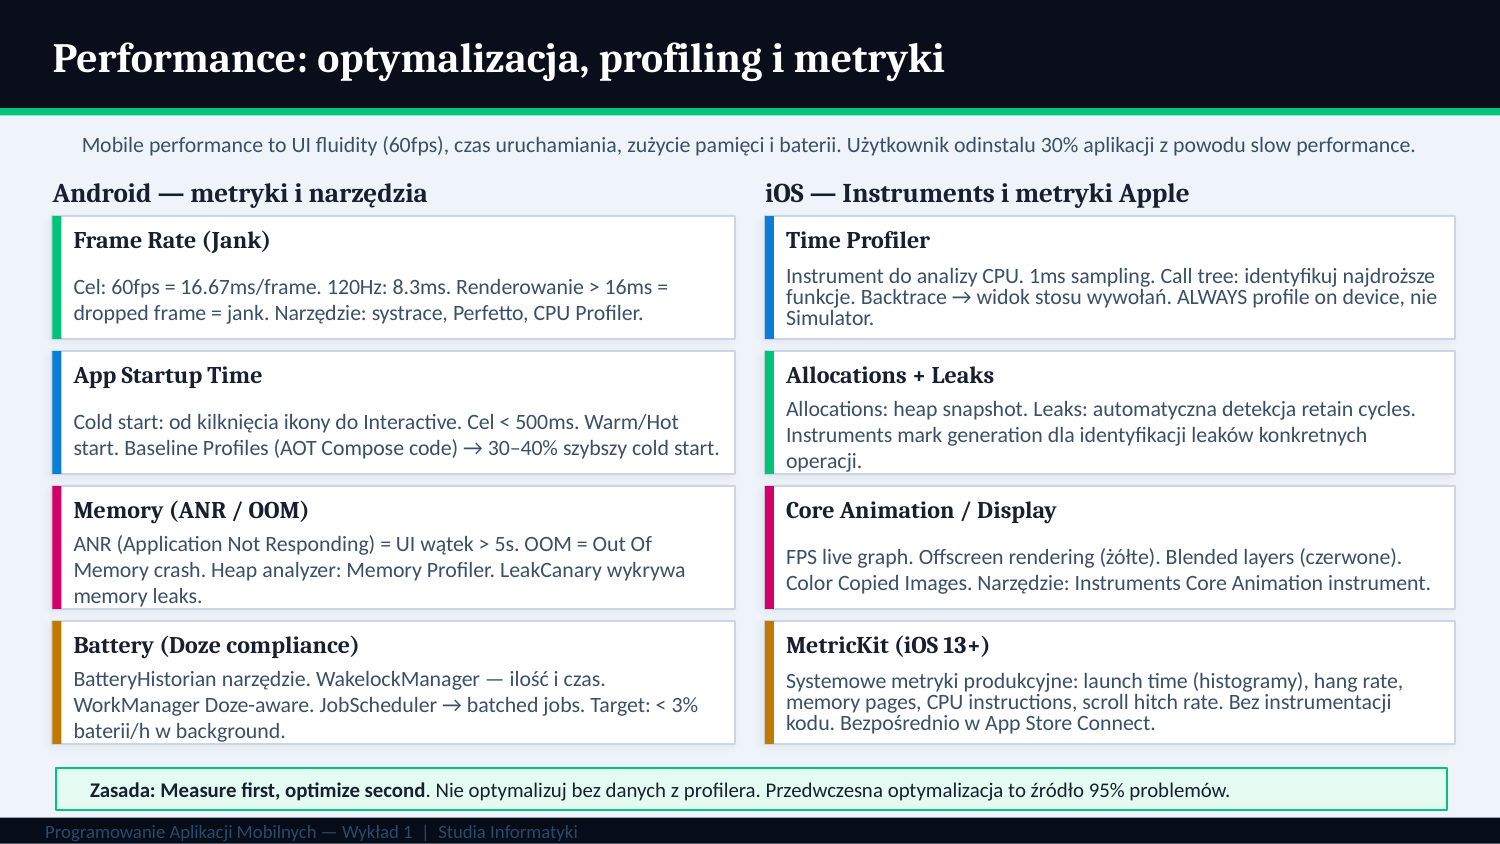

Performance: optymalizacja, profiling i metryki
Mobile performance to UI fluidity (60fps), czas uruchamiania, zużycie pamięci i baterii. Użytkownik odinstalu 30% aplikacji z powodu slow performance.
Android — metryki i narzędzia
iOS — Instruments i metryki Apple
Frame Rate (Jank)
Time Profiler
Cel: 60fps = 16.67ms/frame. 120Hz: 8.3ms. Renderowanie > 16ms = dropped frame = jank. Narzędzie: systrace, Perfetto, CPU Profiler.
Instrument do analizy CPU. 1ms sampling. Call tree: identyfikuj najdroższe funkcje. Backtrace → widok stosu wywołań. ALWAYS profile on device, nie Simulator.
App Startup Time
Allocations + Leaks
Cold start: od kilknięcia ikony do Interactive. Cel < 500ms. Warm/Hot start. Baseline Profiles (AOT Compose code) → 30–40% szybszy cold start.
Allocations: heap snapshot. Leaks: automatyczna detekcja retain cycles. Instruments mark generation dla identyfikacji leaków konkretnych operacji.
Memory (ANR / OOM)
Core Animation / Display
ANR (Application Not Responding) = UI wątek > 5s. OOM = Out Of Memory crash. Heap analyzer: Memory Profiler. LeakCanary wykrywa memory leaks.
FPS live graph. Offscreen rendering (żółte). Blended layers (czerwone). Color Copied Images. Narzędzie: Instruments Core Animation instrument.
Battery (Doze compliance)
MetricKit (iOS 13+)
BatteryHistorian narzędzie. WakelockManager — ilość i czas. WorkManager Doze-aware. JobScheduler → batched jobs. Target: < 3% baterii/h w background.
Systemowe metryki produkcyjne: launch time (histogramy), hang rate, memory pages, CPU instructions, scroll hitch rate. Bez instrumentacji kodu. Bezpośrednio w App Store Connect.
Zasada: Measure first, optimize second. Nie optymalizuj bez danych z profilera. Przedwczesna optymalizacja to źródło 95% problemów.
Programowanie Aplikacji Mobilnych — Wykład 1 | Studia Informatyki